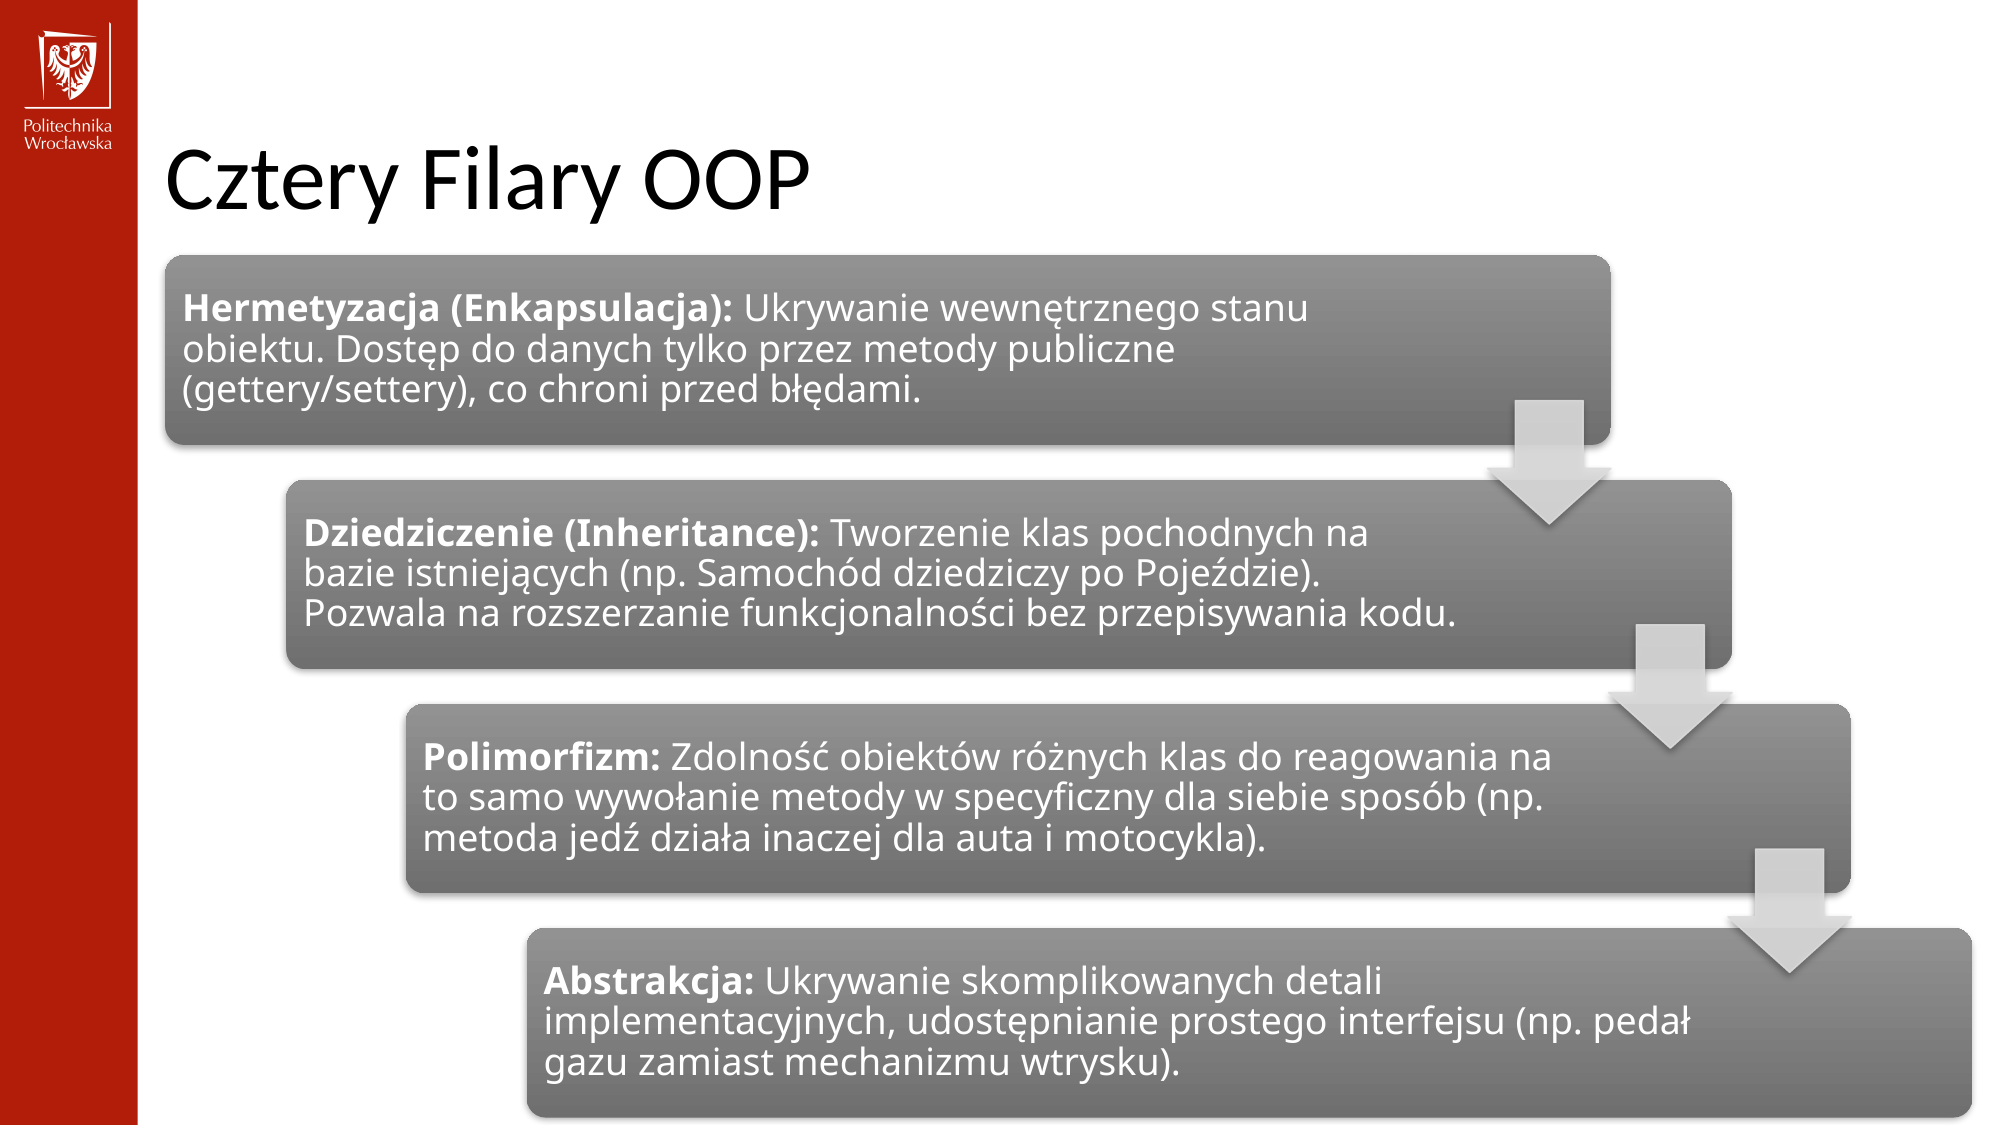

#
Cztery Filary OOP
Hermetyzacja (Enkapsulacja): Ukrywanie wewnętrznego stanu obiektu. Dostęp do danych tylko przez metody publiczne (gettery/settery), co chroni przed błędami.
Dziedziczenie (Inheritance): Tworzenie klas pochodnych na bazie istniejących (np. Samochód dziedziczy po Pojeździe). Pozwala na rozszerzanie funkcjonalności bez przepisywania kodu.
Polimorfizm: Zdolność obiektów różnych klas do reagowania na to samo wywołanie metody w specyficzny dla siebie sposób (np. metoda jedź działa inaczej dla auta i motocykla).
Abstrakcja: Ukrywanie skomplikowanych detali implementacyjnych, udostępnianie prostego interfejsu (np. pedał gazu zamiast mechanizmu wtrysku).